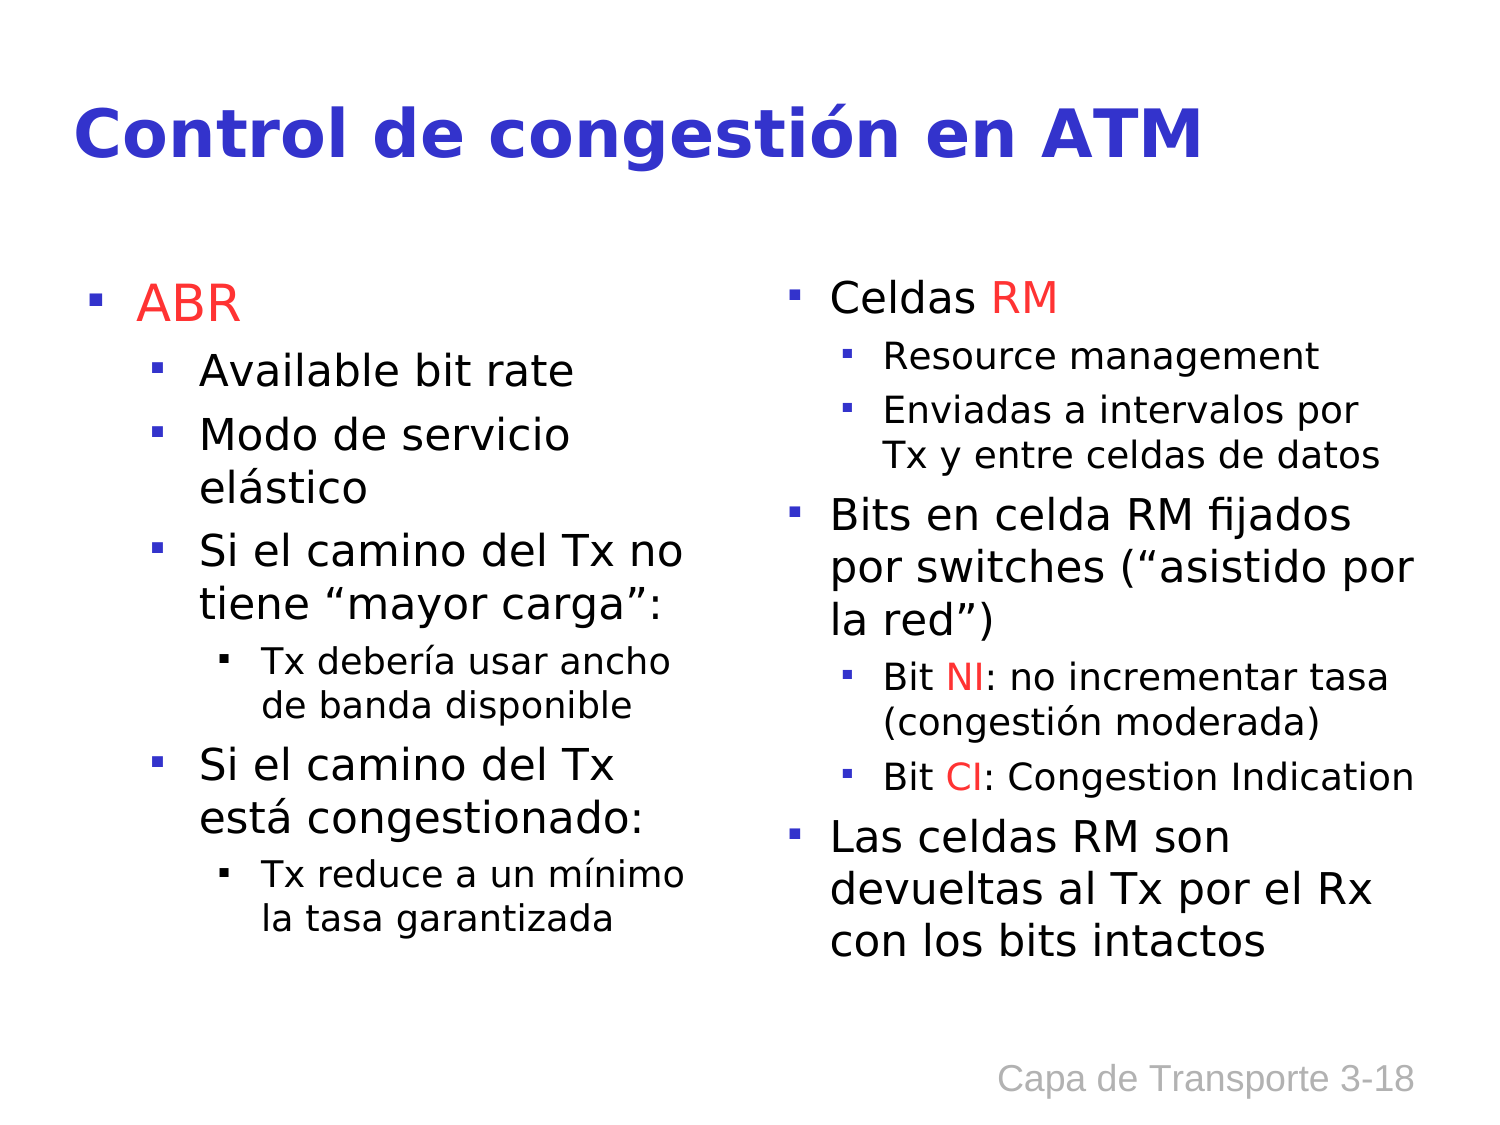

# Control de congestión en ATM
ABR
Available bit rate
Modo de servicio elástico
Si el camino del Tx no tiene “mayor carga”:
Tx debería usar ancho de banda disponible
Si el camino del Tx está congestionado:
Tx reduce a un mínimo la tasa garantizada
Celdas RM
Resource management
Enviadas a intervalos por Tx y entre celdas de datos
Bits en celda RM fijados por switches (“asistido por la red”)
Bit NI: no incrementar tasa (congestión moderada)
Bit CI: Congestion Indication
Las celdas RM son devueltas al Tx por el Rx con los bits intactos
18